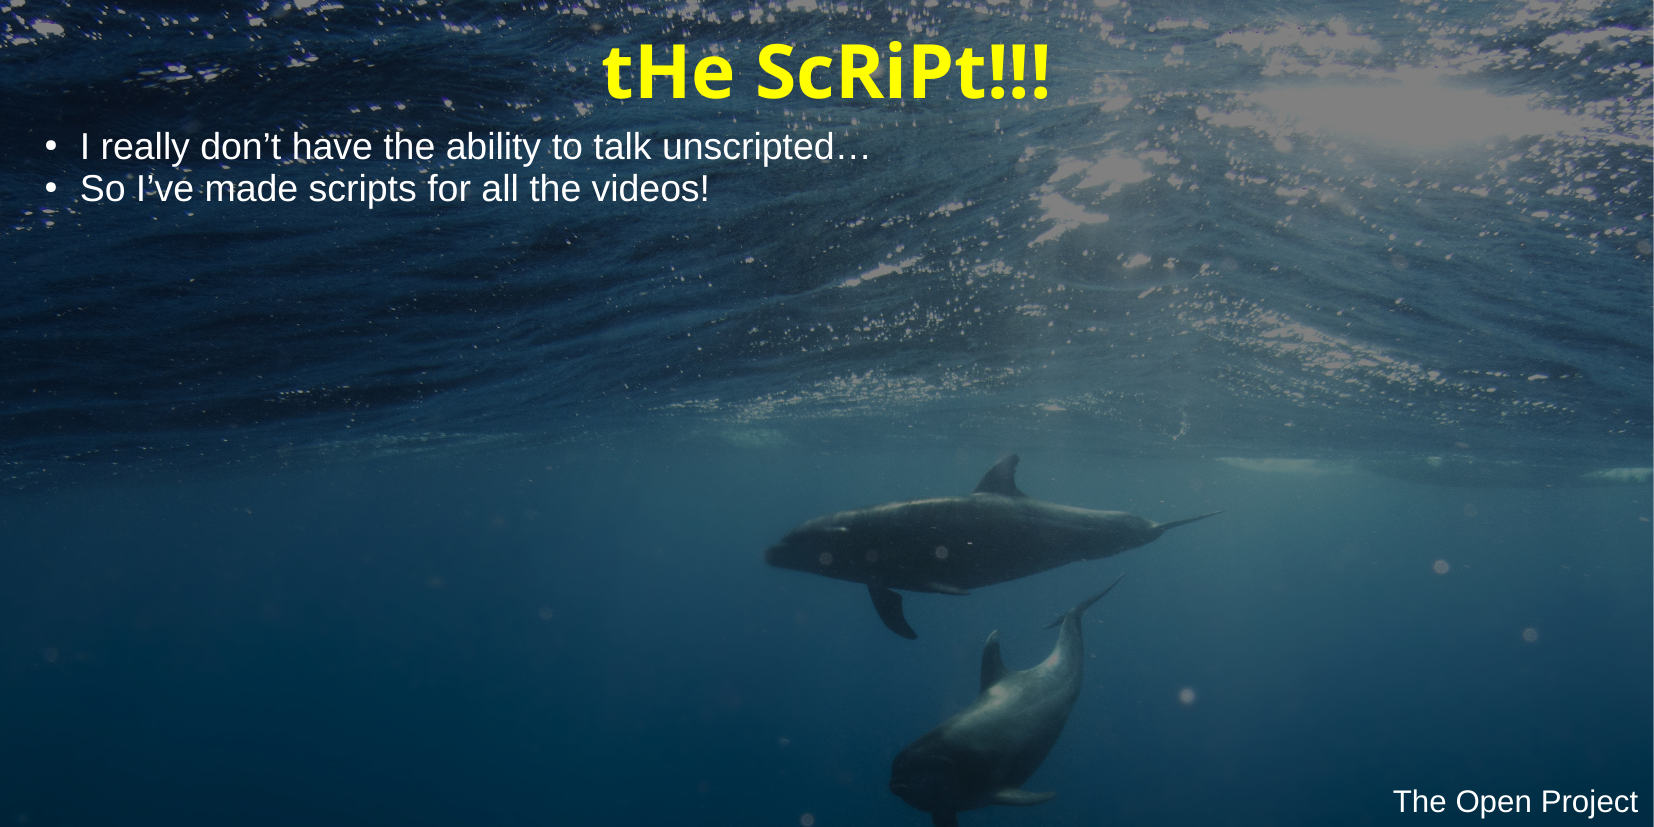

# tHe ScRiPt!!!
I really don’t have the ability to talk unscripted…
So I’ve made scripts for all the videos!
The Open Project